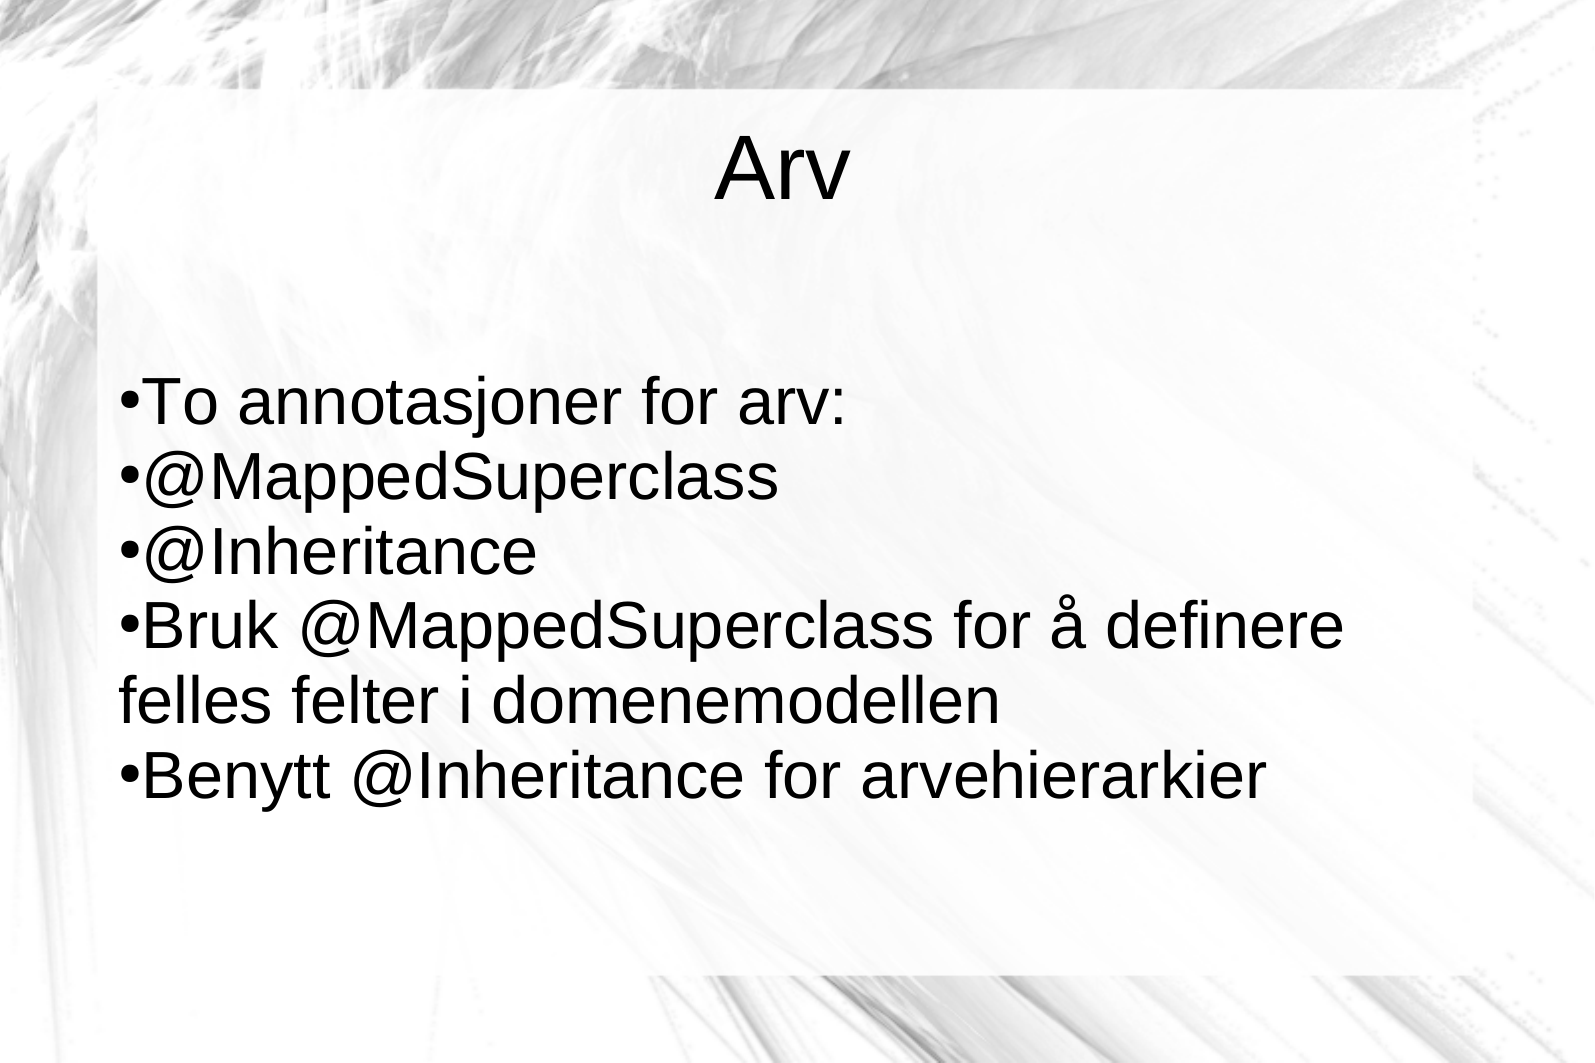

# Arv
To annotasjoner for arv:
@MappedSuperclass
@Inheritance
Bruk @MappedSuperclass for å definere felles felter i domenemodellen
Benytt @Inheritance for arvehierarkier